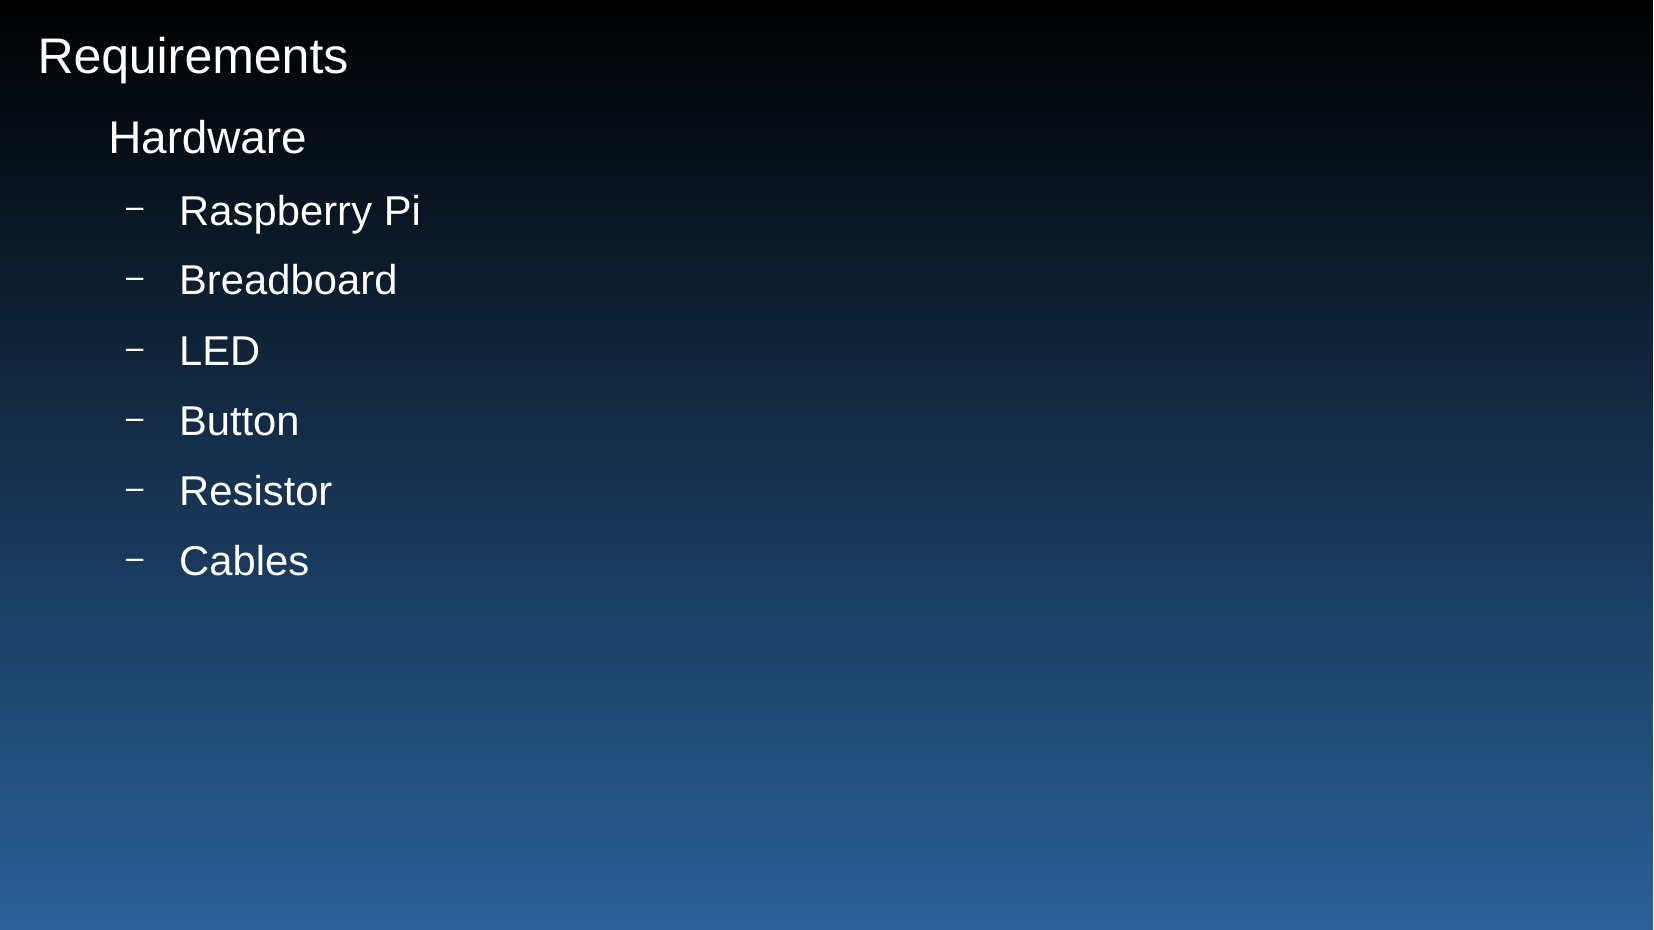

# Requirements
Hardware
Raspberry Pi
Breadboard
LED
Button
Resistor
Cables